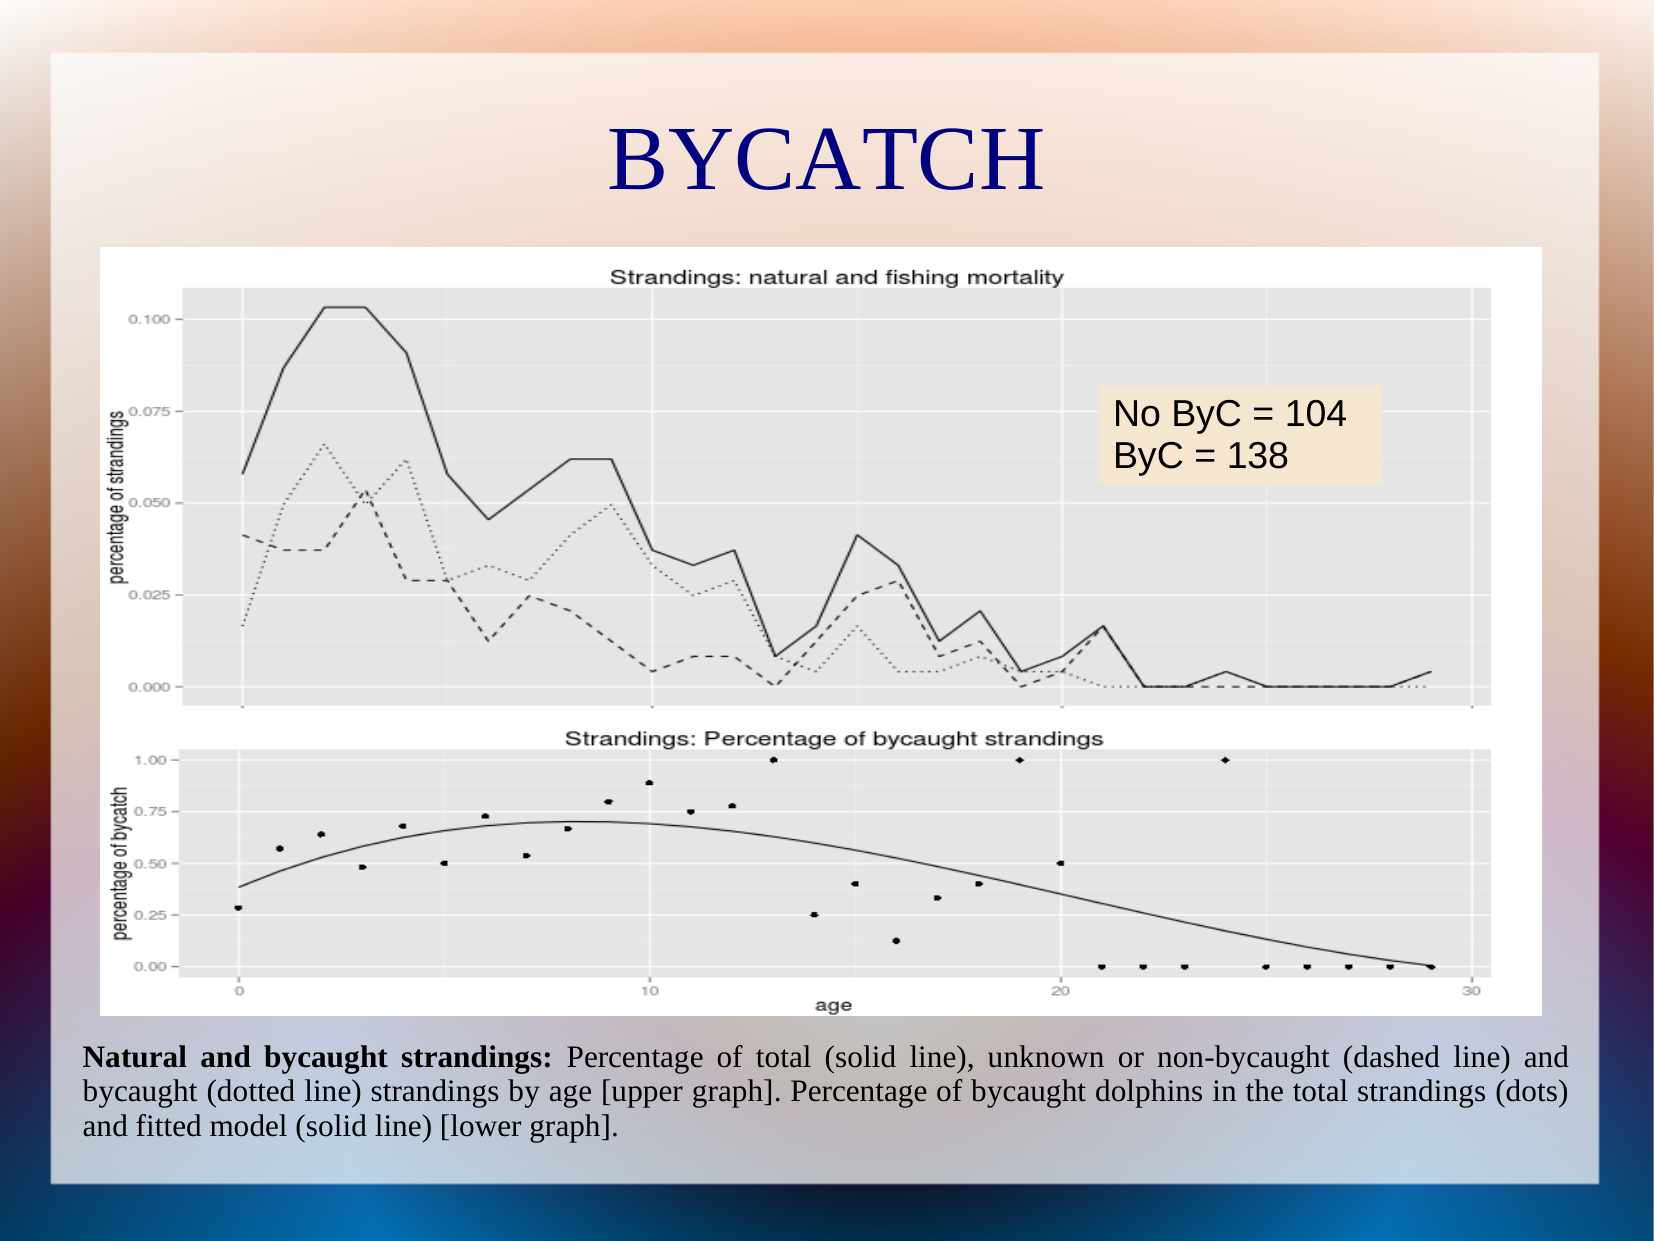

# BYCATCH
No ByC = 104
ByC = 138
Natural and bycaught strandings: Percentage of total (solid line), unknown or non-bycaught (dashed line) and bycaught (dotted line) strandings by age [upper graph]. Percentage of bycaught dolphins in the total strandings (dots) and fitted model (solid line) [lower graph].